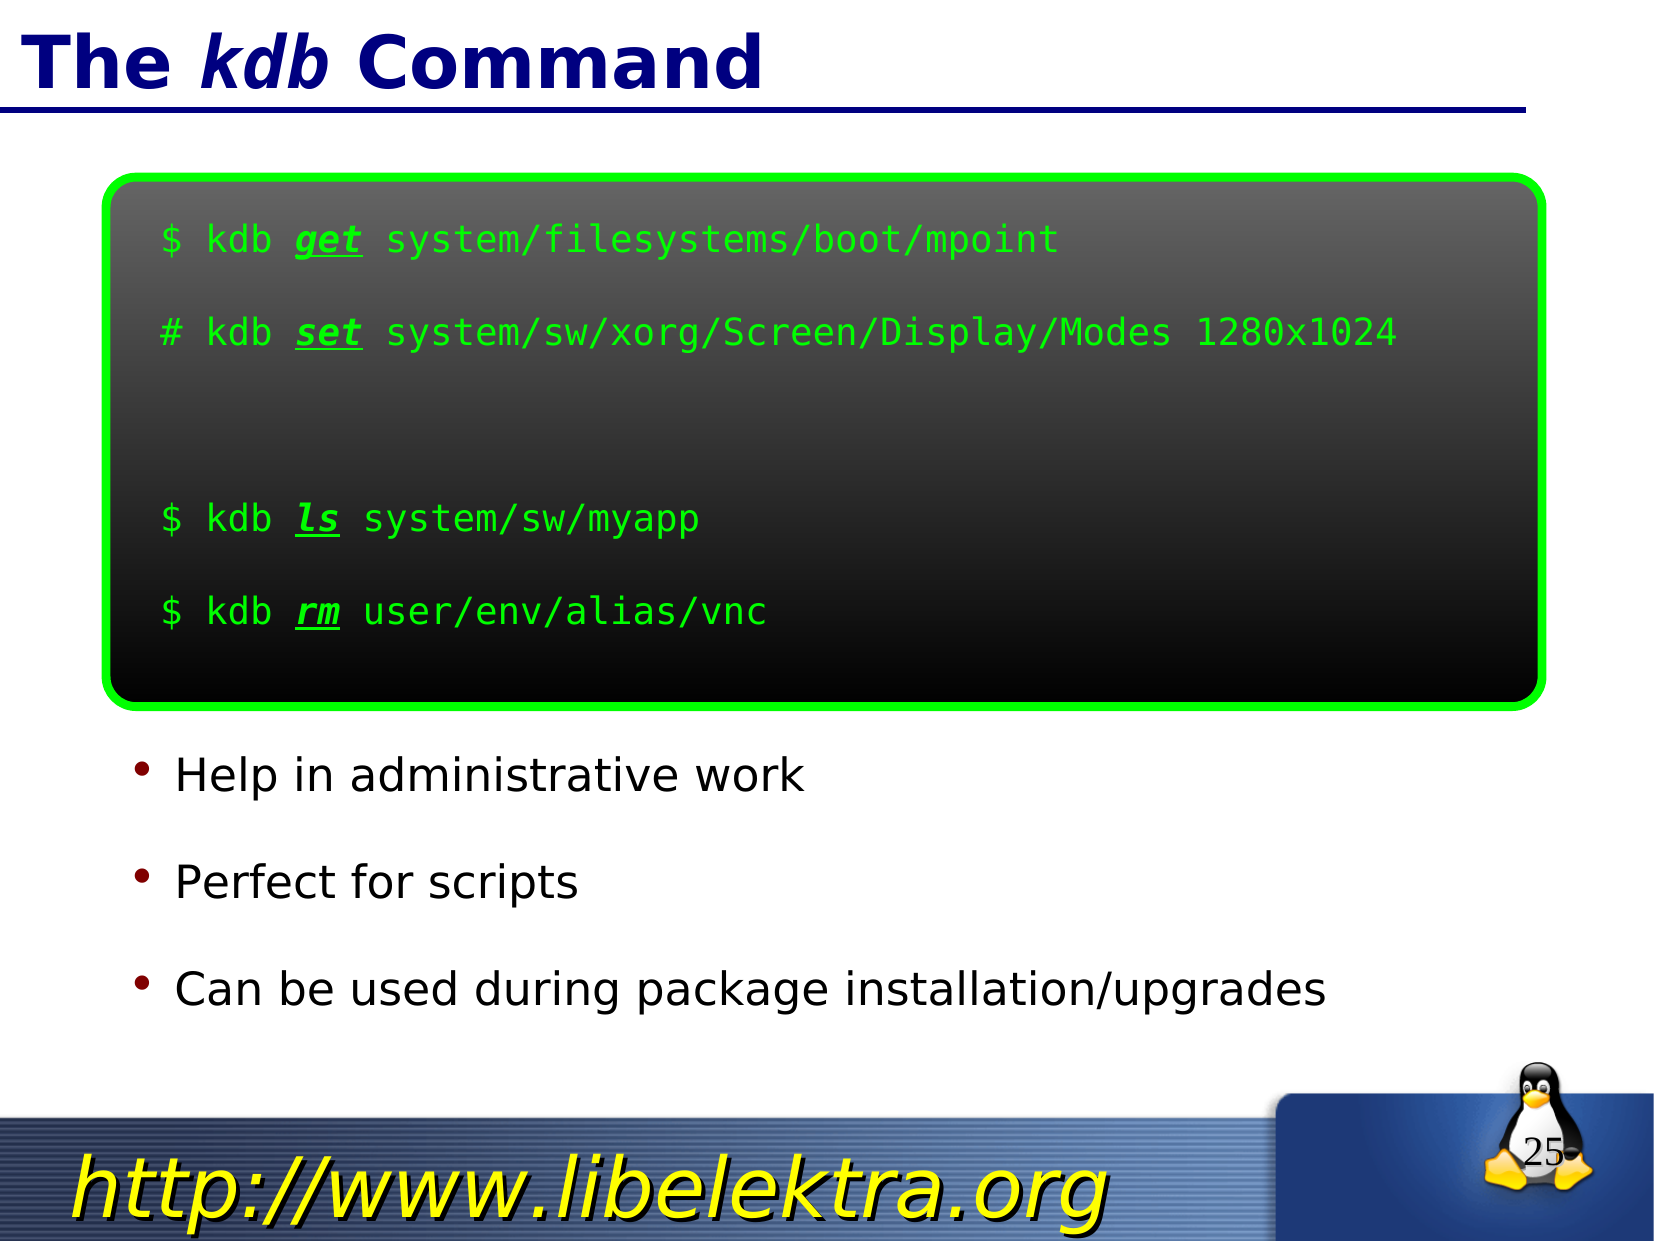

The kdb Command
$ kdb get system/filesystems/boot/mpoint
# kdb set system/sw/xorg/Screen/Display/Modes 1280x1024
$ kdb ls system/sw/myapp
$ kdb rm user/env/alias/vnc
# Help in administrative work
Perfect for scripts
Can be used during package installation/upgrades